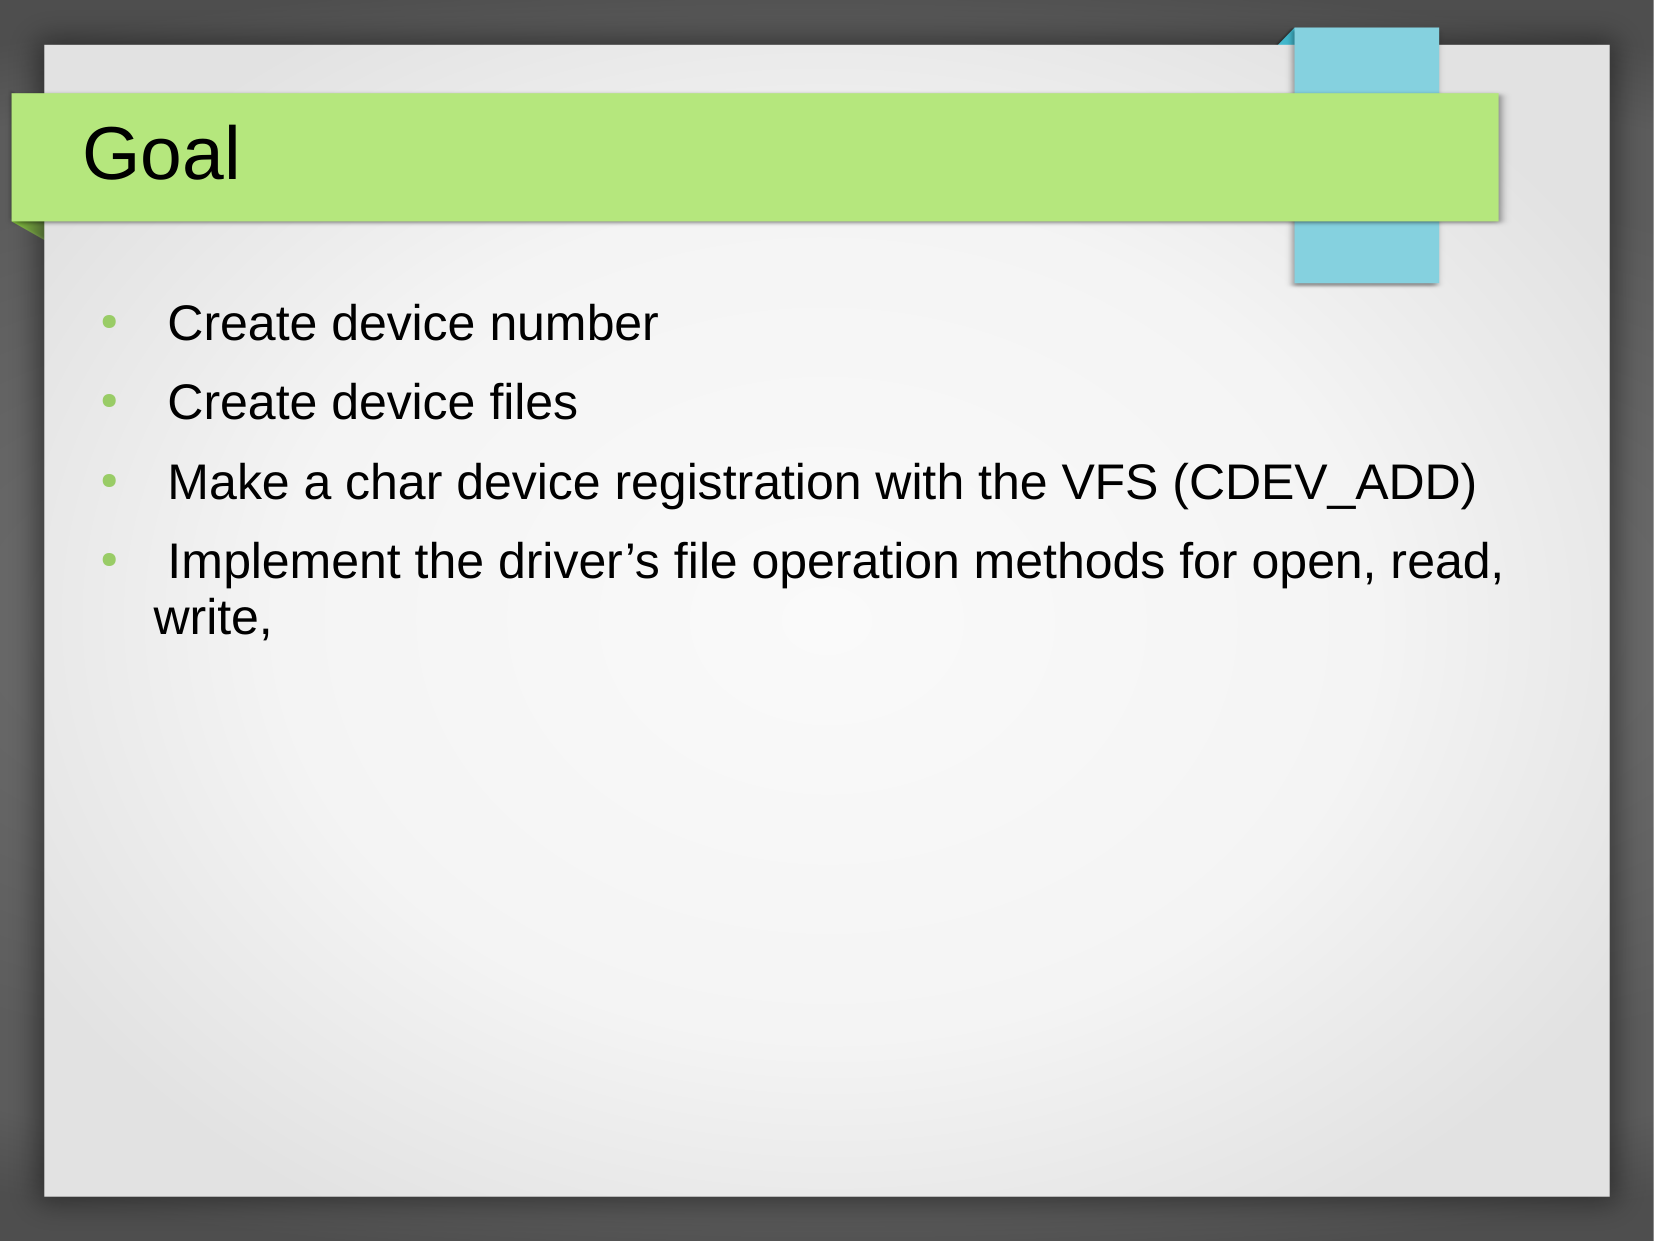

# Goal
 Create device number
 Create device files
 Make a char device registration with the VFS (CDEV_ADD)
 Implement the driver’s file operation methods for open, read, write,